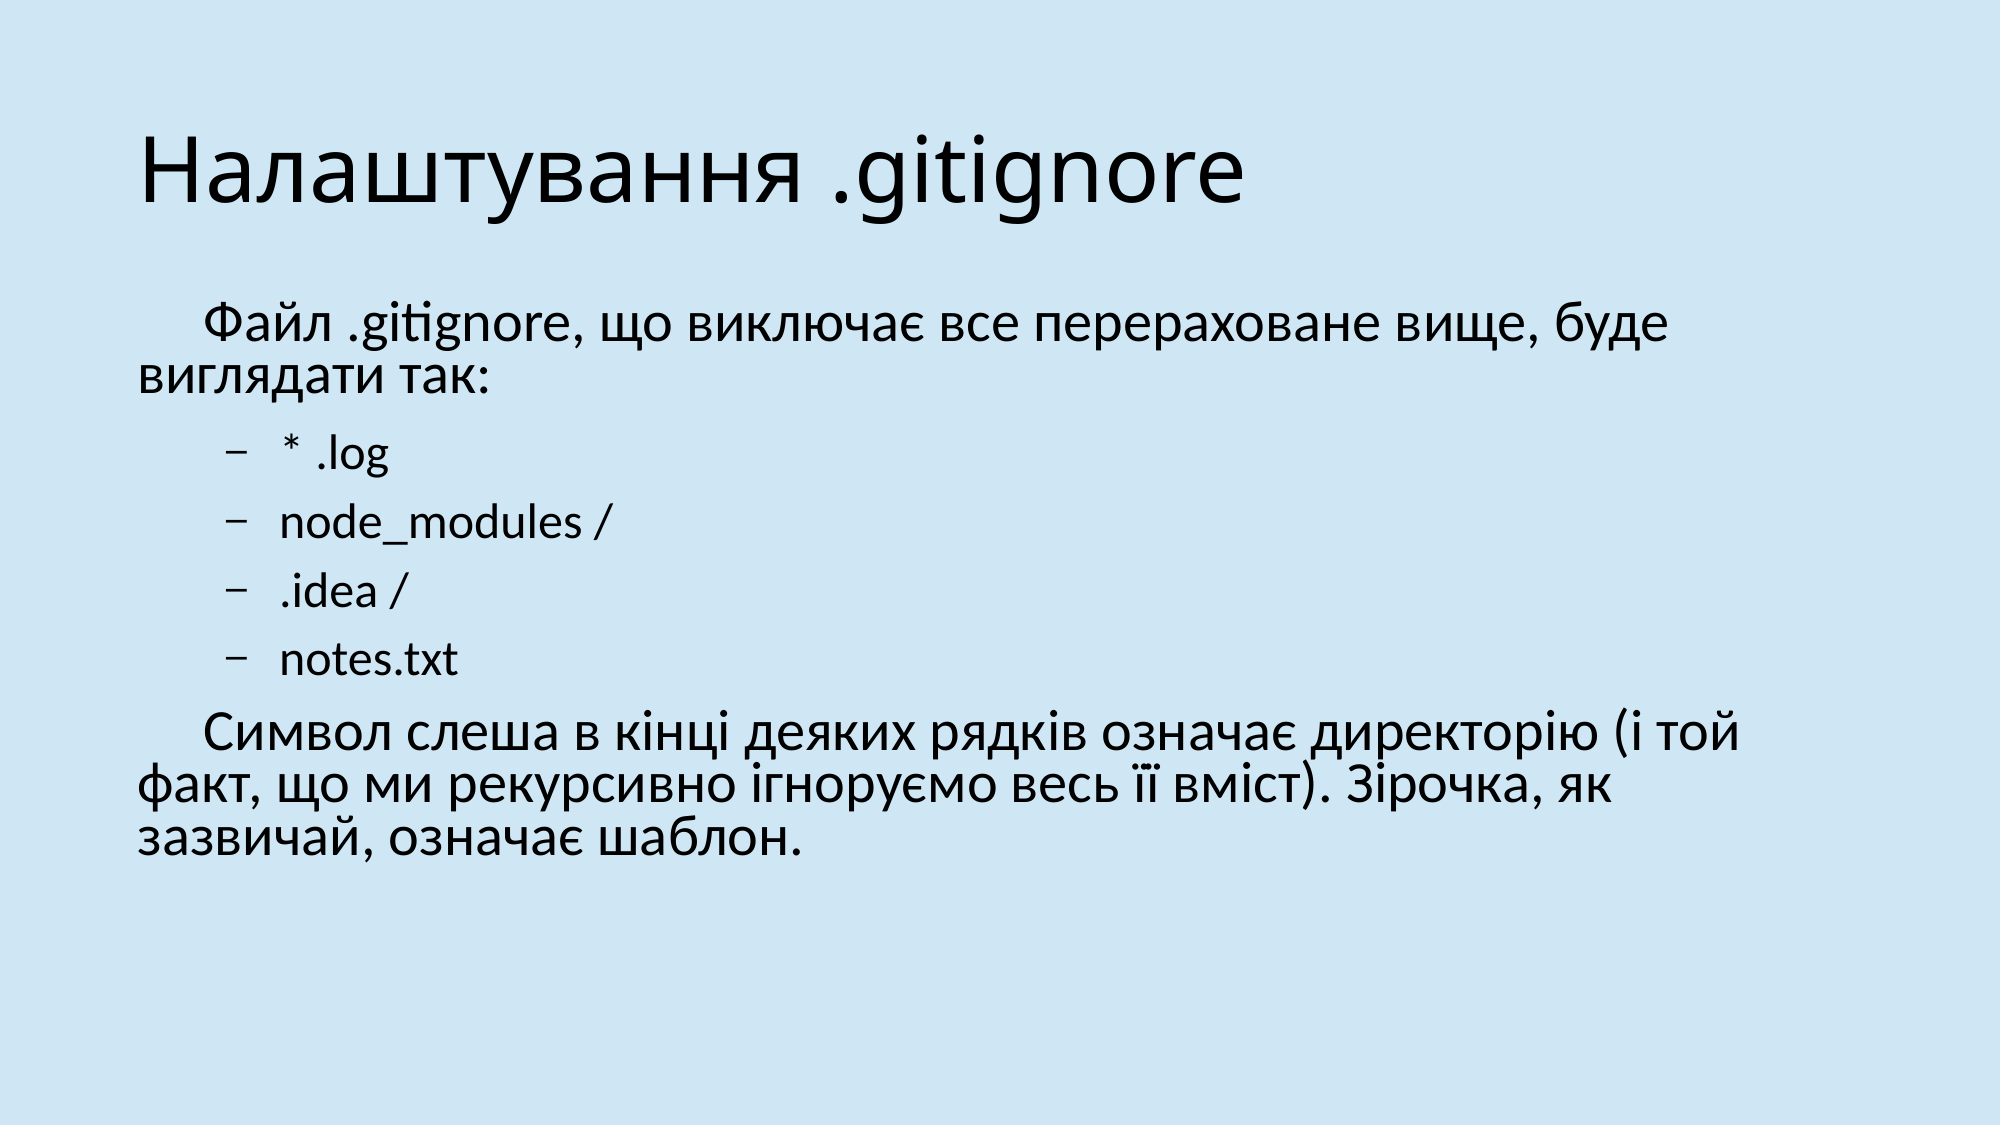

# Налаштування .gitignore
 Файл .gitignore, що виключає все перераховане вище, буде виглядати так:
* .log
node_modules /
.idea /
notes.txt
 Символ слеша в кінці деяких рядків означає директорію (і той факт, що ми рекурсивно ігноруємо весь її вміст). Зірочка, як зазвичай, означає шаблон.